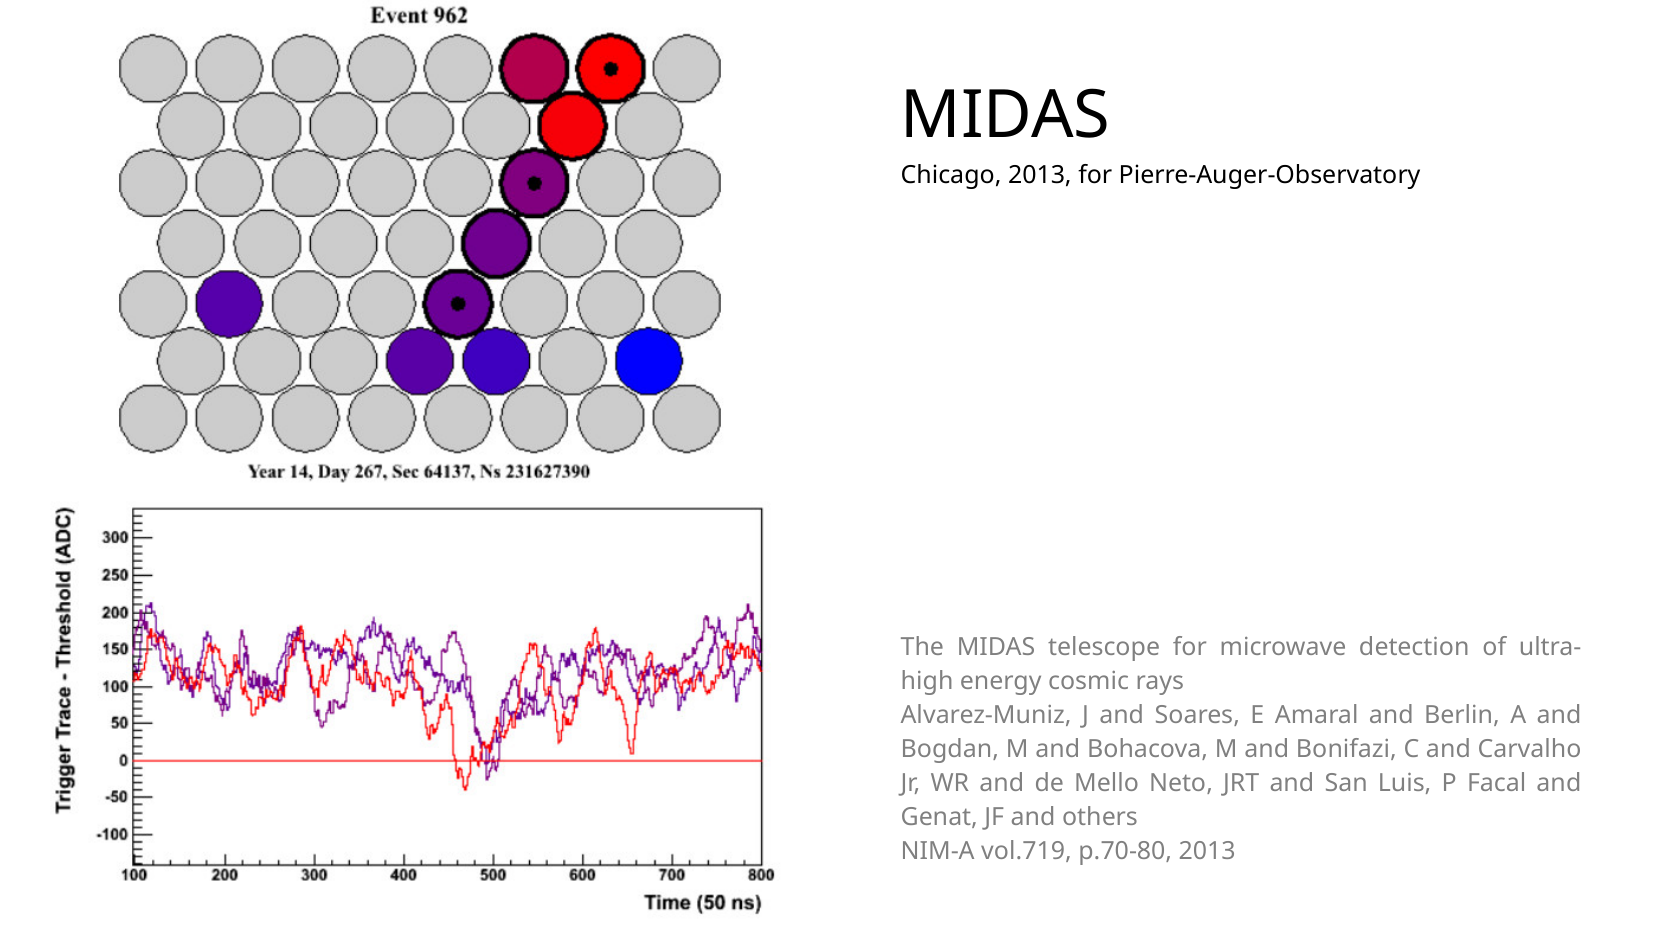

MIDAS
Chicago, 2013, for Pierre-Auger-Observatory
The MIDAS telescope for microwave detection of ultra-high energy cosmic rays
Alvarez-Muniz, J and Soares, E Amaral and Berlin, A and Bogdan, M and Bohacova, M and Bonifazi, C and Carvalho Jr, WR and de Mello Neto, JRT and San Luis, P Facal and Genat, JF and others
NIM-A vol.719, p.70-80, 2013